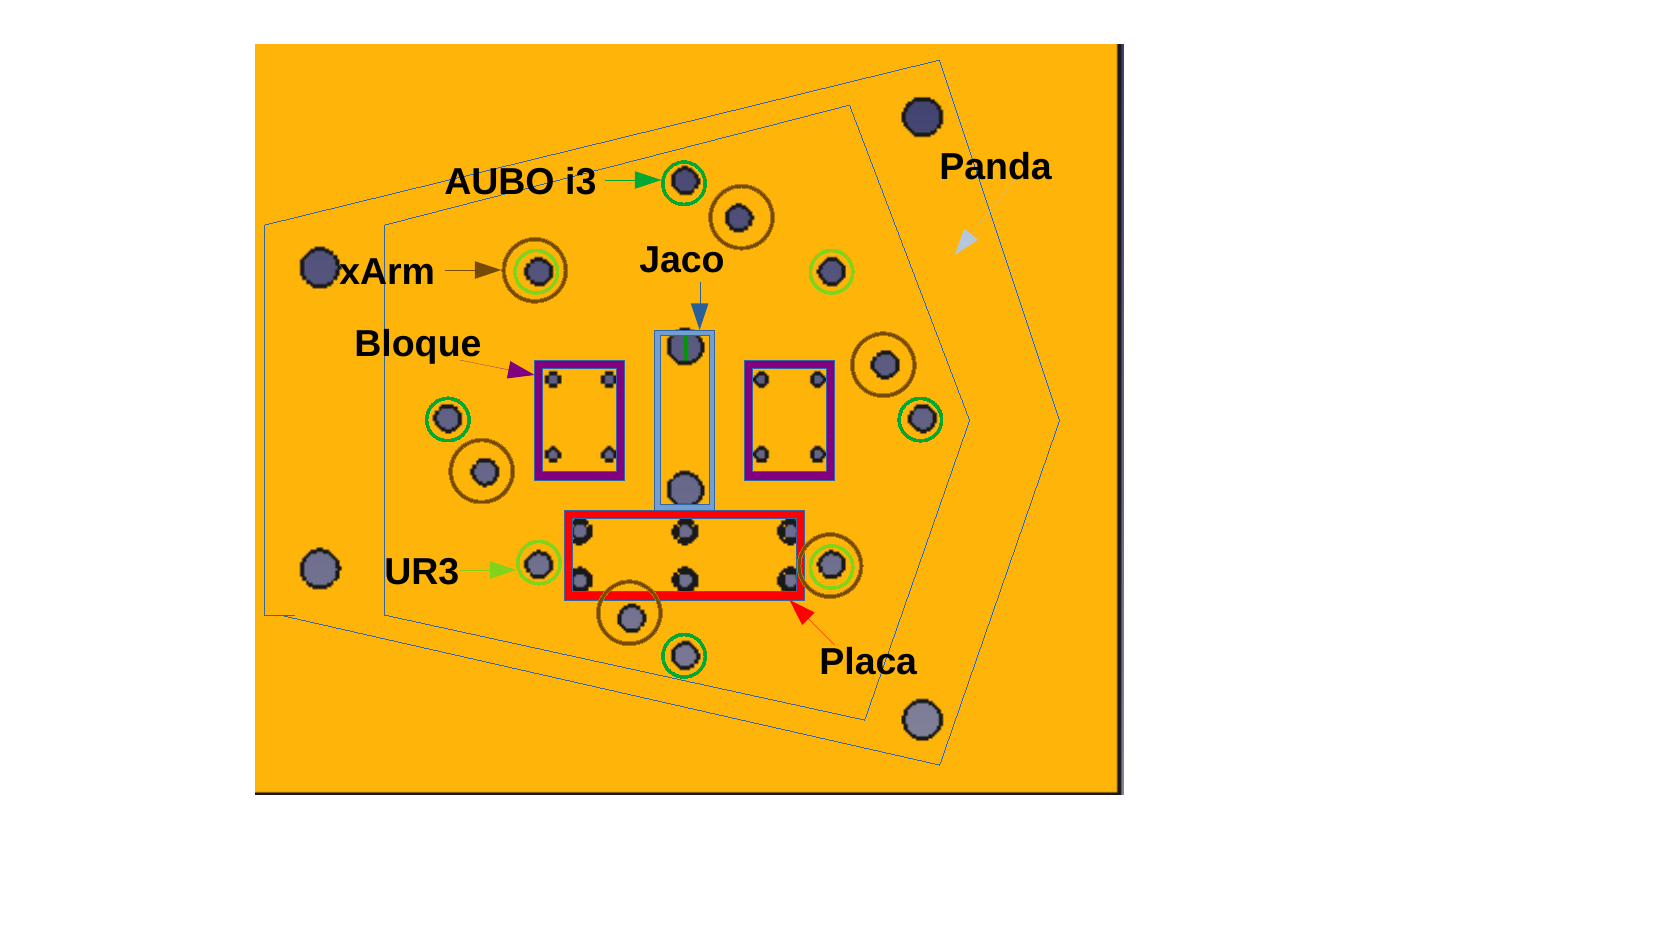

Panda
AUBO i3
Jaco
xArm
Bloque
UR3
Placa